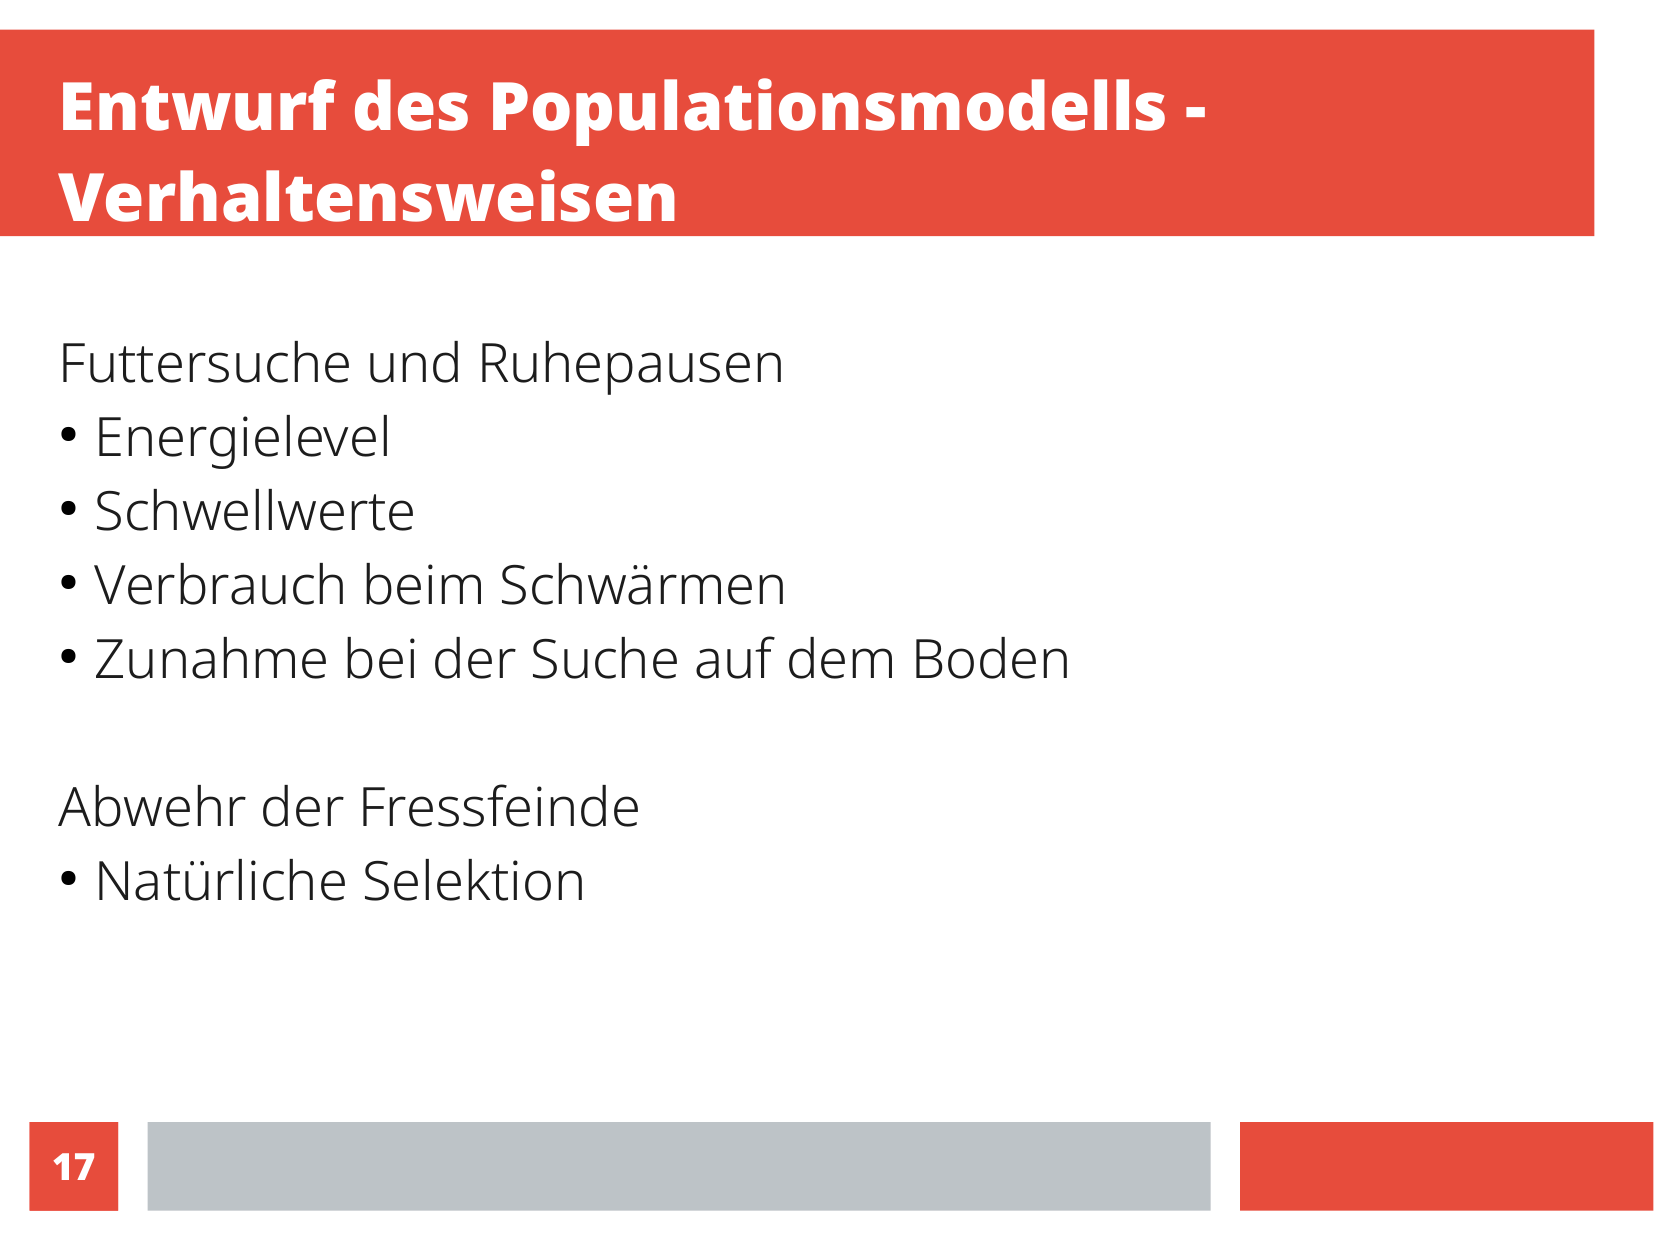

# Entwurf des Populationsmodells - Verhaltensweisen
Futtersuche und Ruhepausen
Energielevel
Schwellwerte
Verbrauch beim Schwärmen
Zunahme bei der Suche auf dem Boden
Abwehr der Fressfeinde
Natürliche Selektion
17